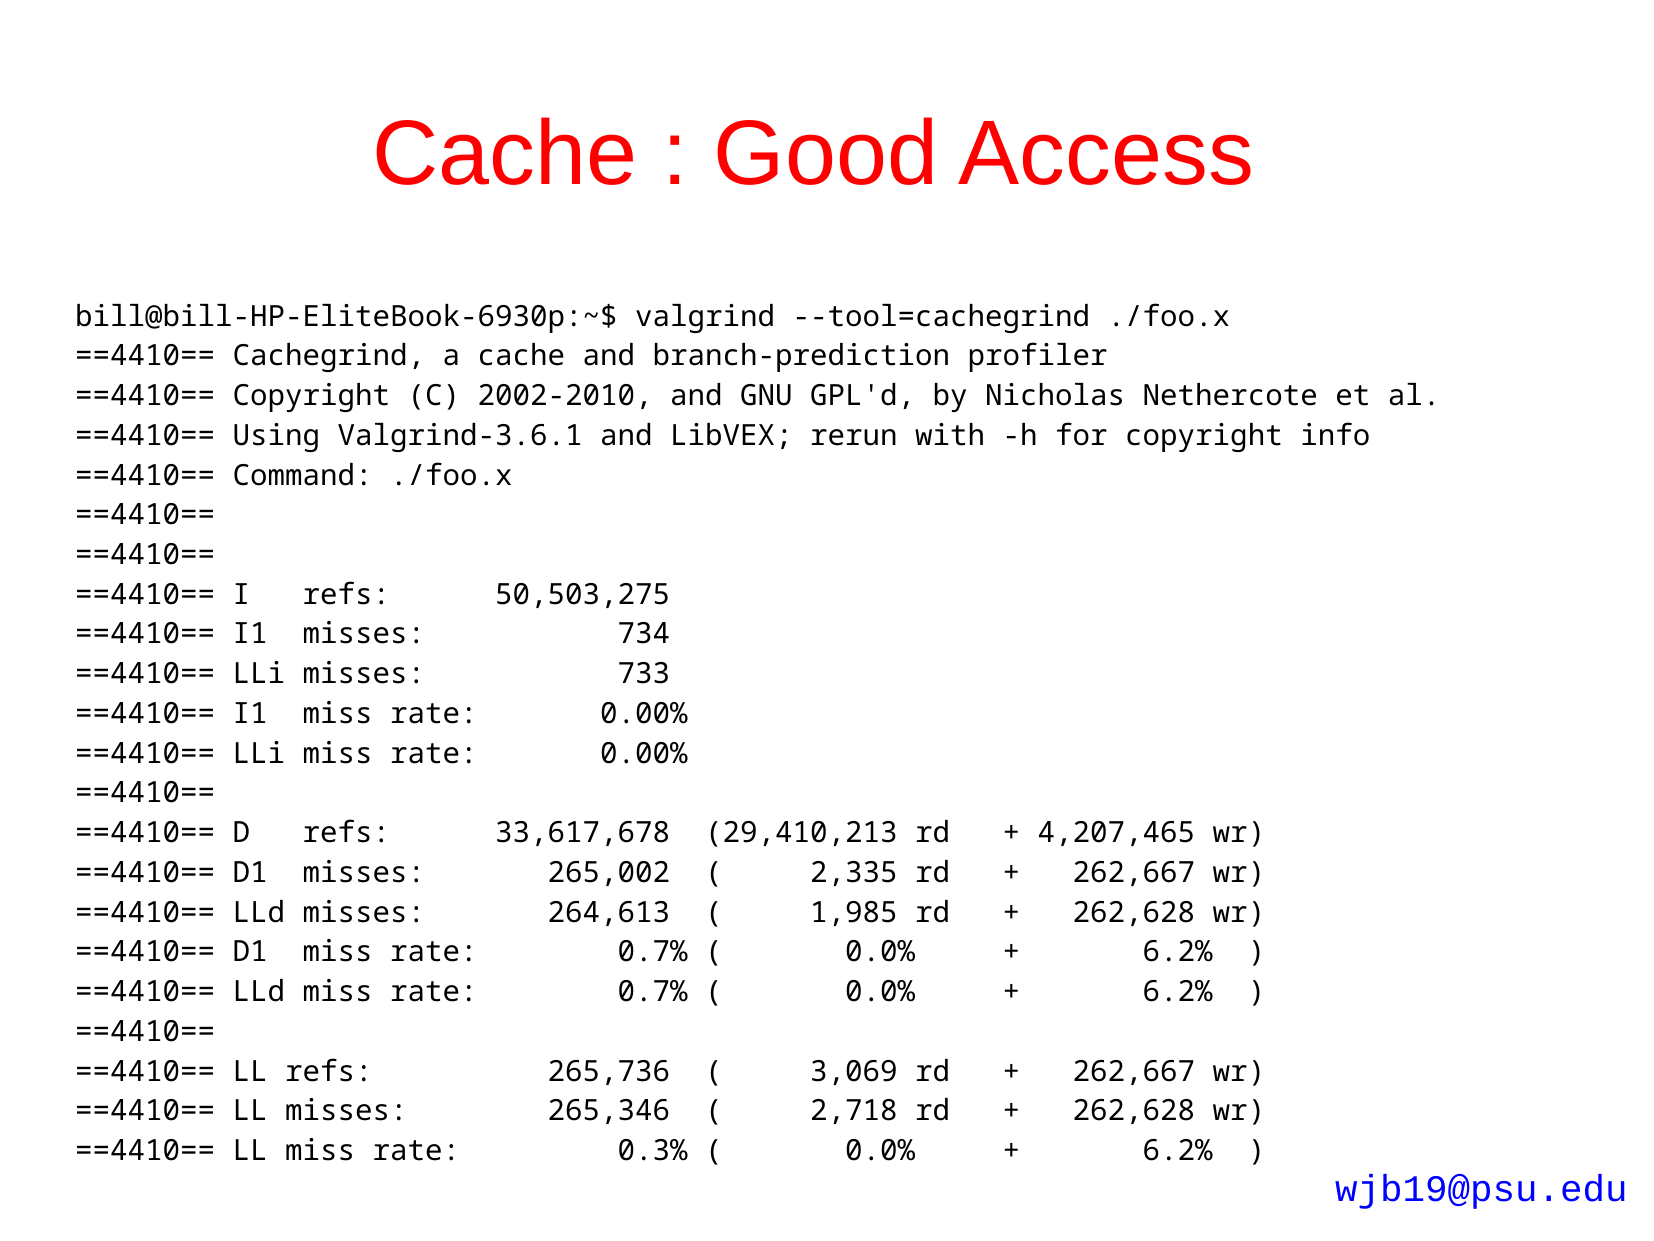

# Cache : Good Access
bill@bill-HP-EliteBook-6930p:~$ valgrind --tool=cachegrind ./foo.x
==4410== Cachegrind, a cache and branch-prediction profiler
==4410== Copyright (C) 2002-2010, and GNU GPL'd, by Nicholas Nethercote et al.
==4410== Using Valgrind-3.6.1 and LibVEX; rerun with -h for copyright info
==4410== Command: ./foo.x
==4410==
==4410==
==4410== I refs: 50,503,275
==4410== I1 misses: 734
==4410== LLi misses: 733
==4410== I1 miss rate: 0.00%
==4410== LLi miss rate: 0.00%
==4410==
==4410== D refs: 33,617,678 (29,410,213 rd + 4,207,465 wr)
==4410== D1 misses: 265,002 ( 2,335 rd + 262,667 wr)
==4410== LLd misses: 264,613 ( 1,985 rd + 262,628 wr)
==4410== D1 miss rate: 0.7% ( 0.0% + 6.2% )
==4410== LLd miss rate: 0.7% ( 0.0% + 6.2% )
==4410==
==4410== LL refs: 265,736 ( 3,069 rd + 262,667 wr)
==4410== LL misses: 265,346 ( 2,718 rd + 262,628 wr)
==4410== LL miss rate: 0.3% ( 0.0% + 6.2% )
wjb19@psu.edu